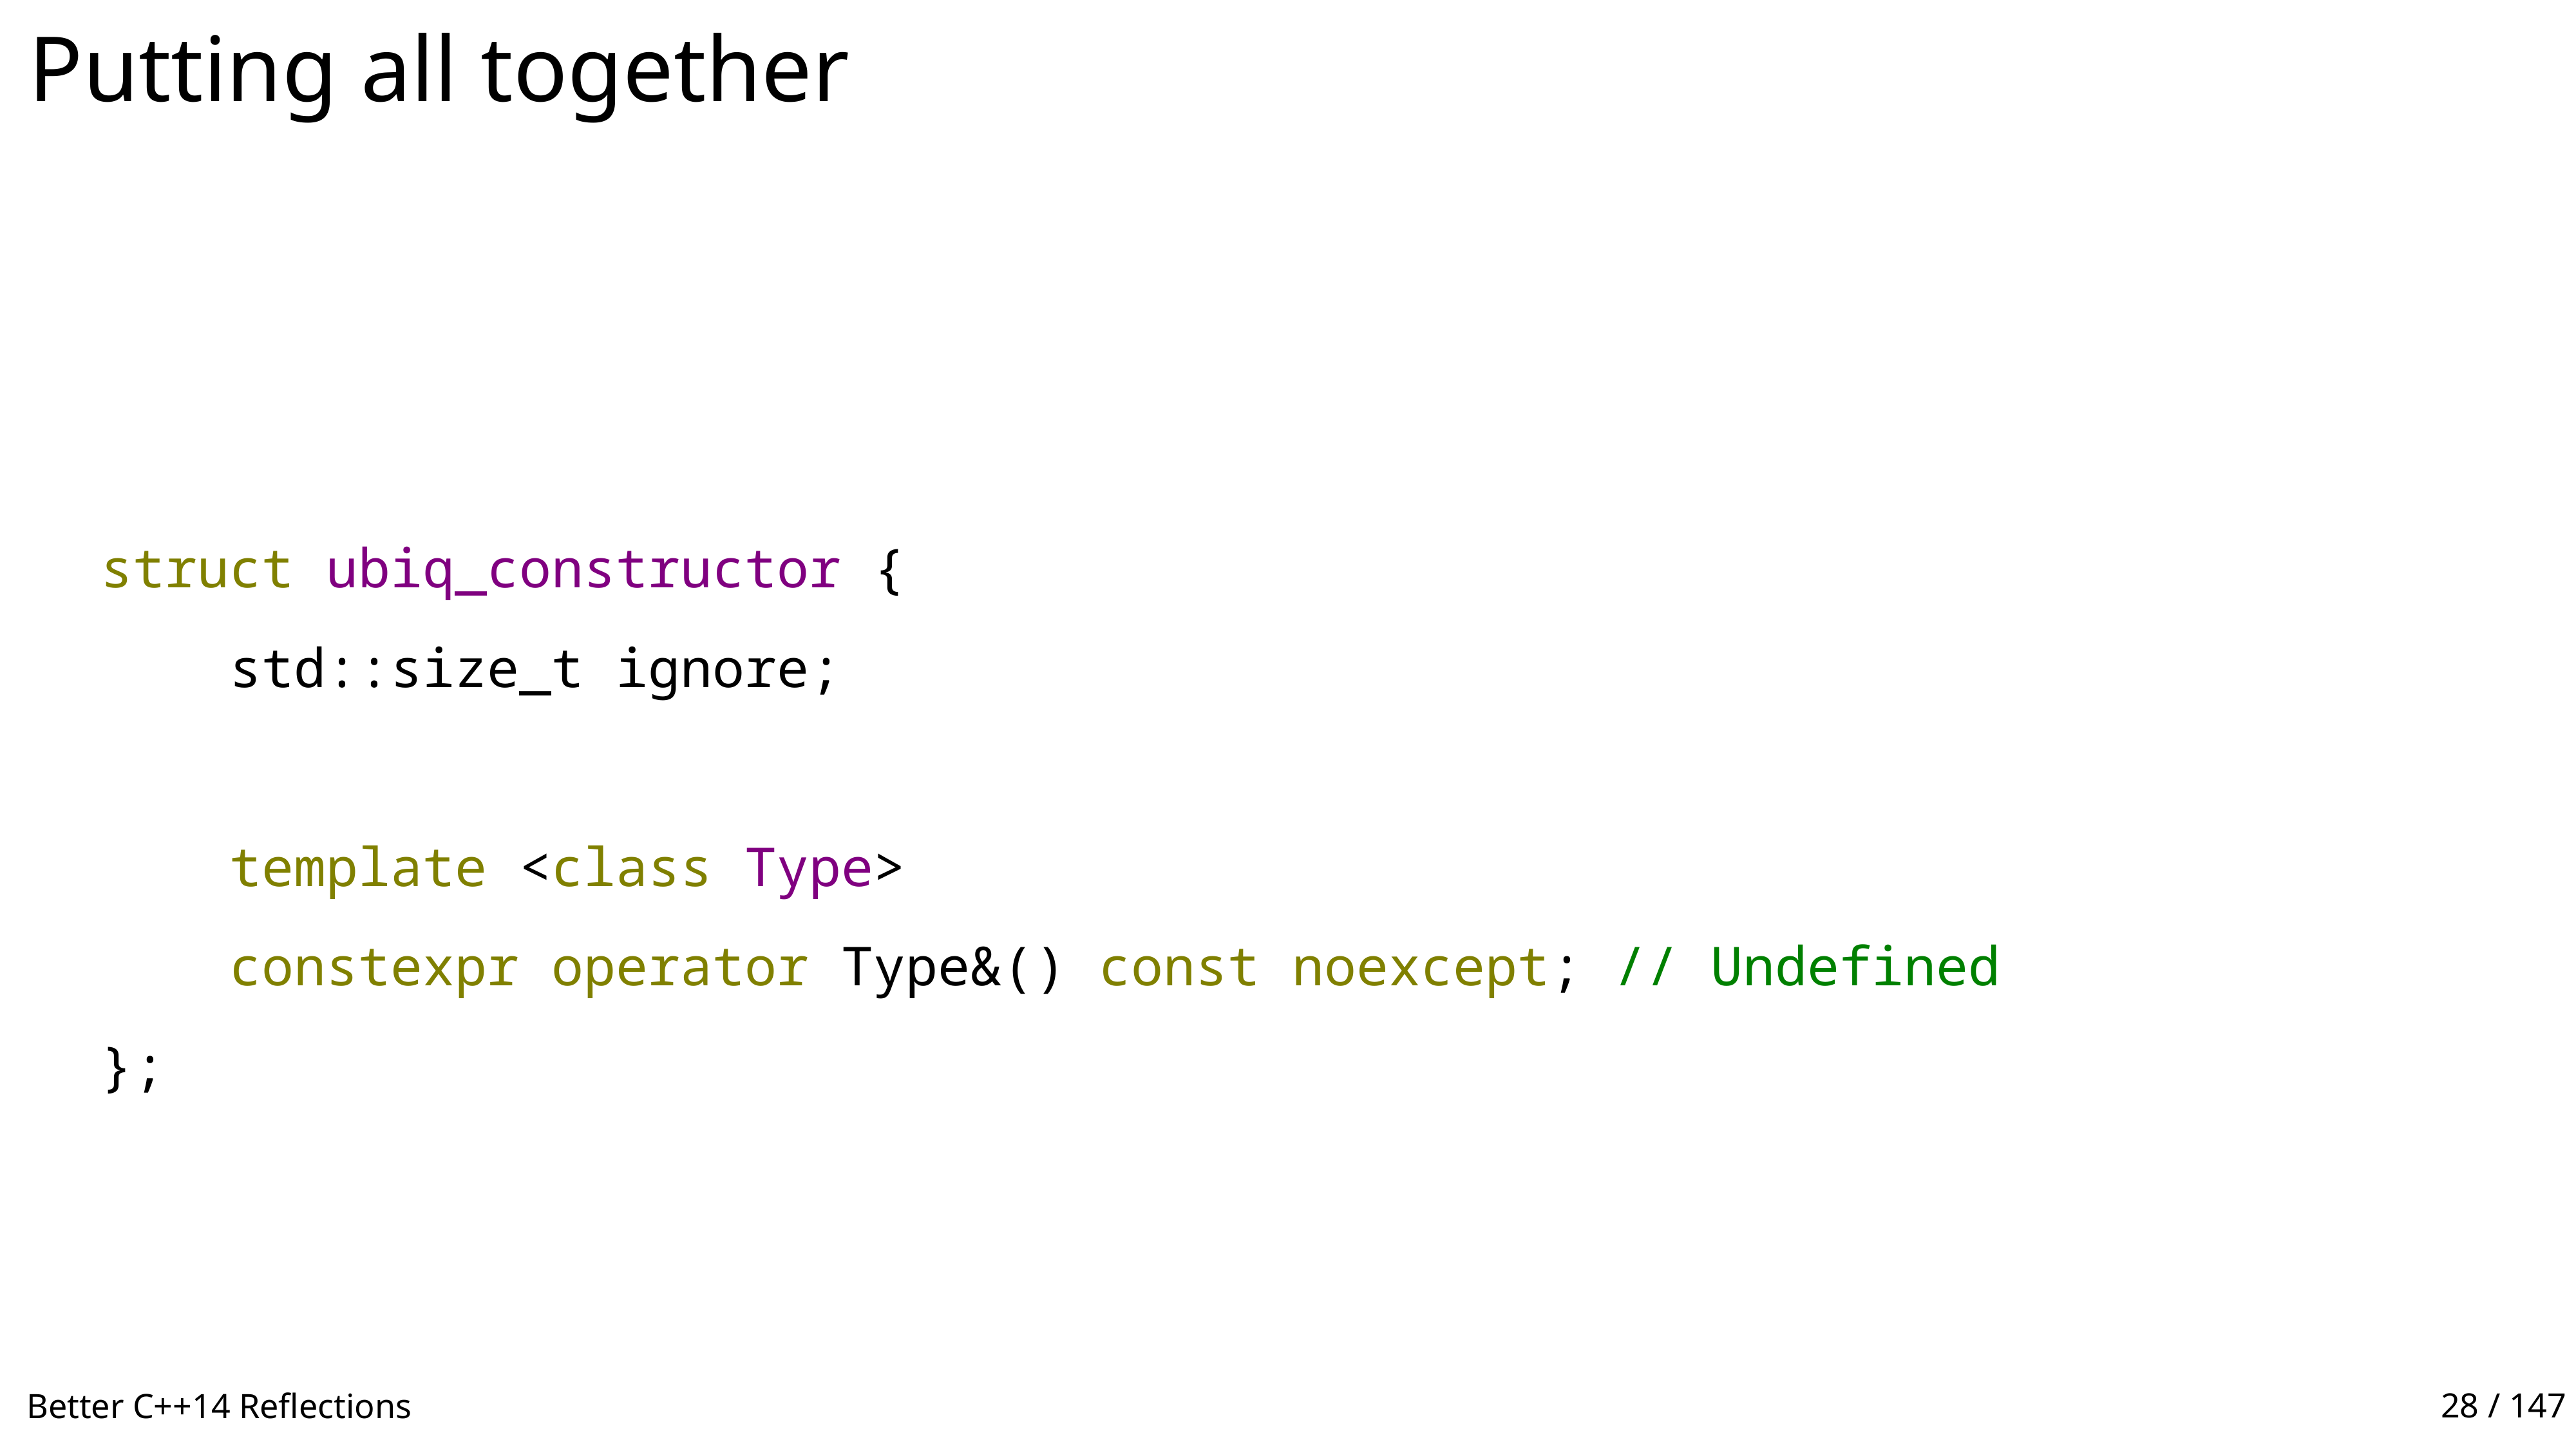

# Putting all together
struct ubiq_constructor {
 std::size_t ignore;
 template <class Type>
 constexpr operator Type&() const noexcept; // Undefined
};
Better C++14 Reflections